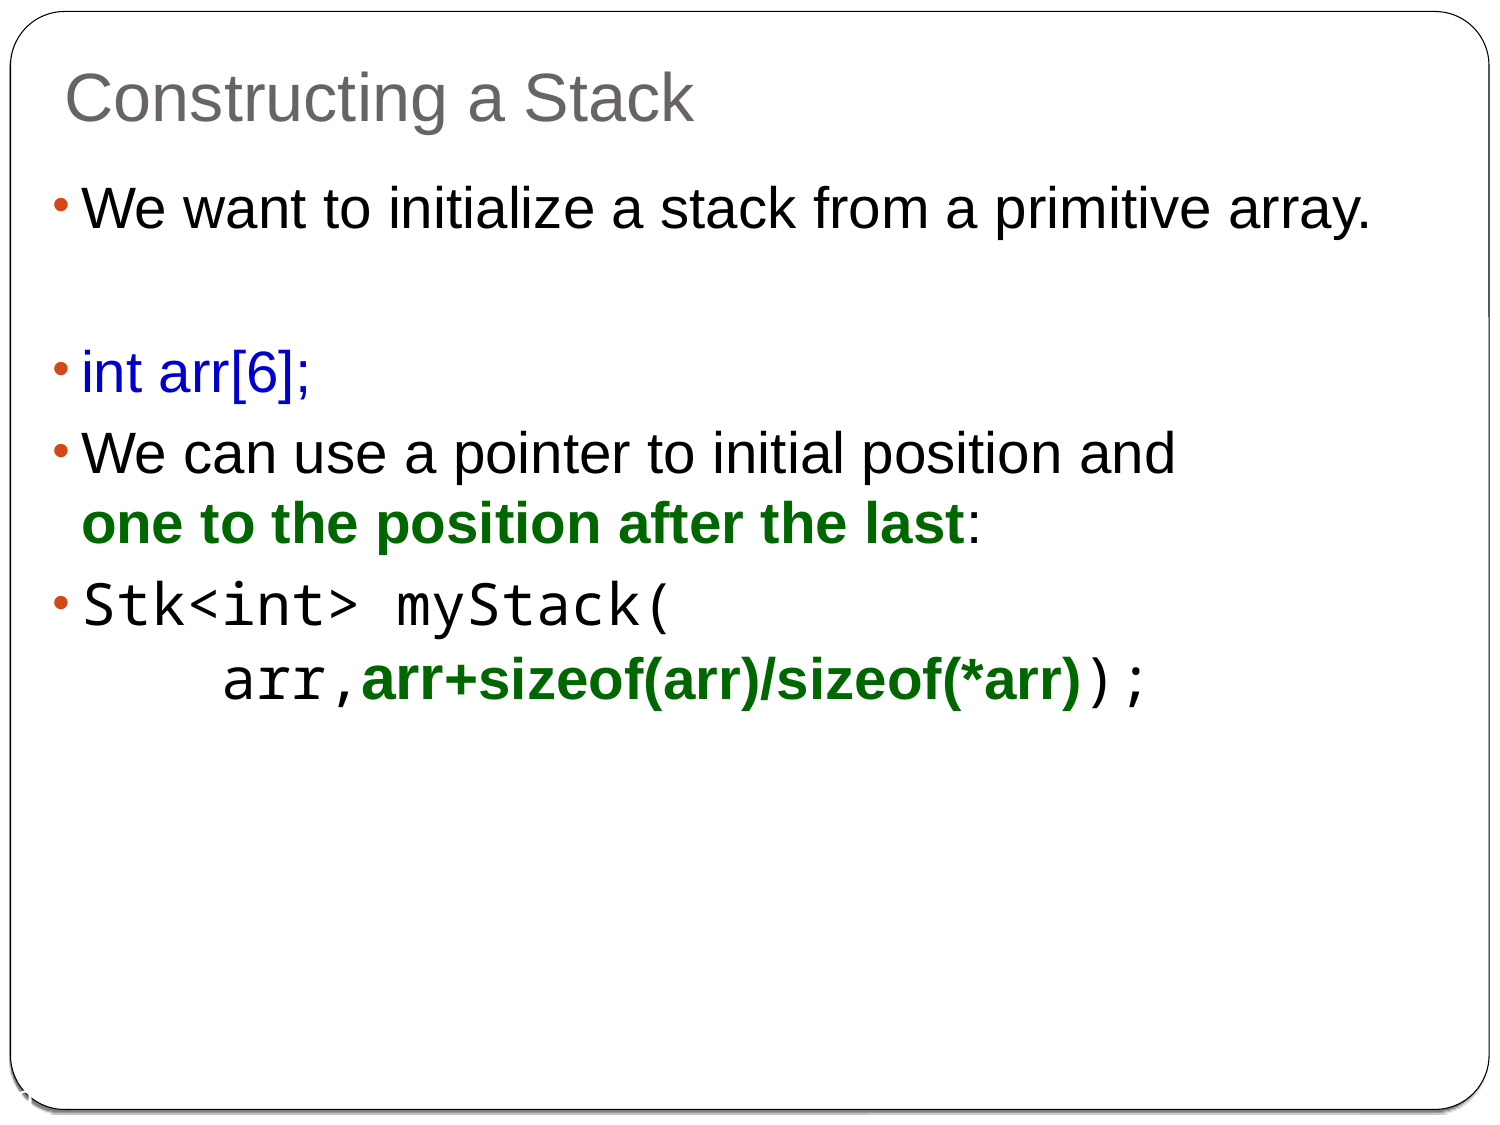

# Constructing a Stack
We want to initialize a stack from a primitive array.
int arr[6];
We can use a pointer to initial position and
one to the position after the last:
Stk<int> myStack(
 arr,arr+sizeof(arr)/sizeof(*arr));